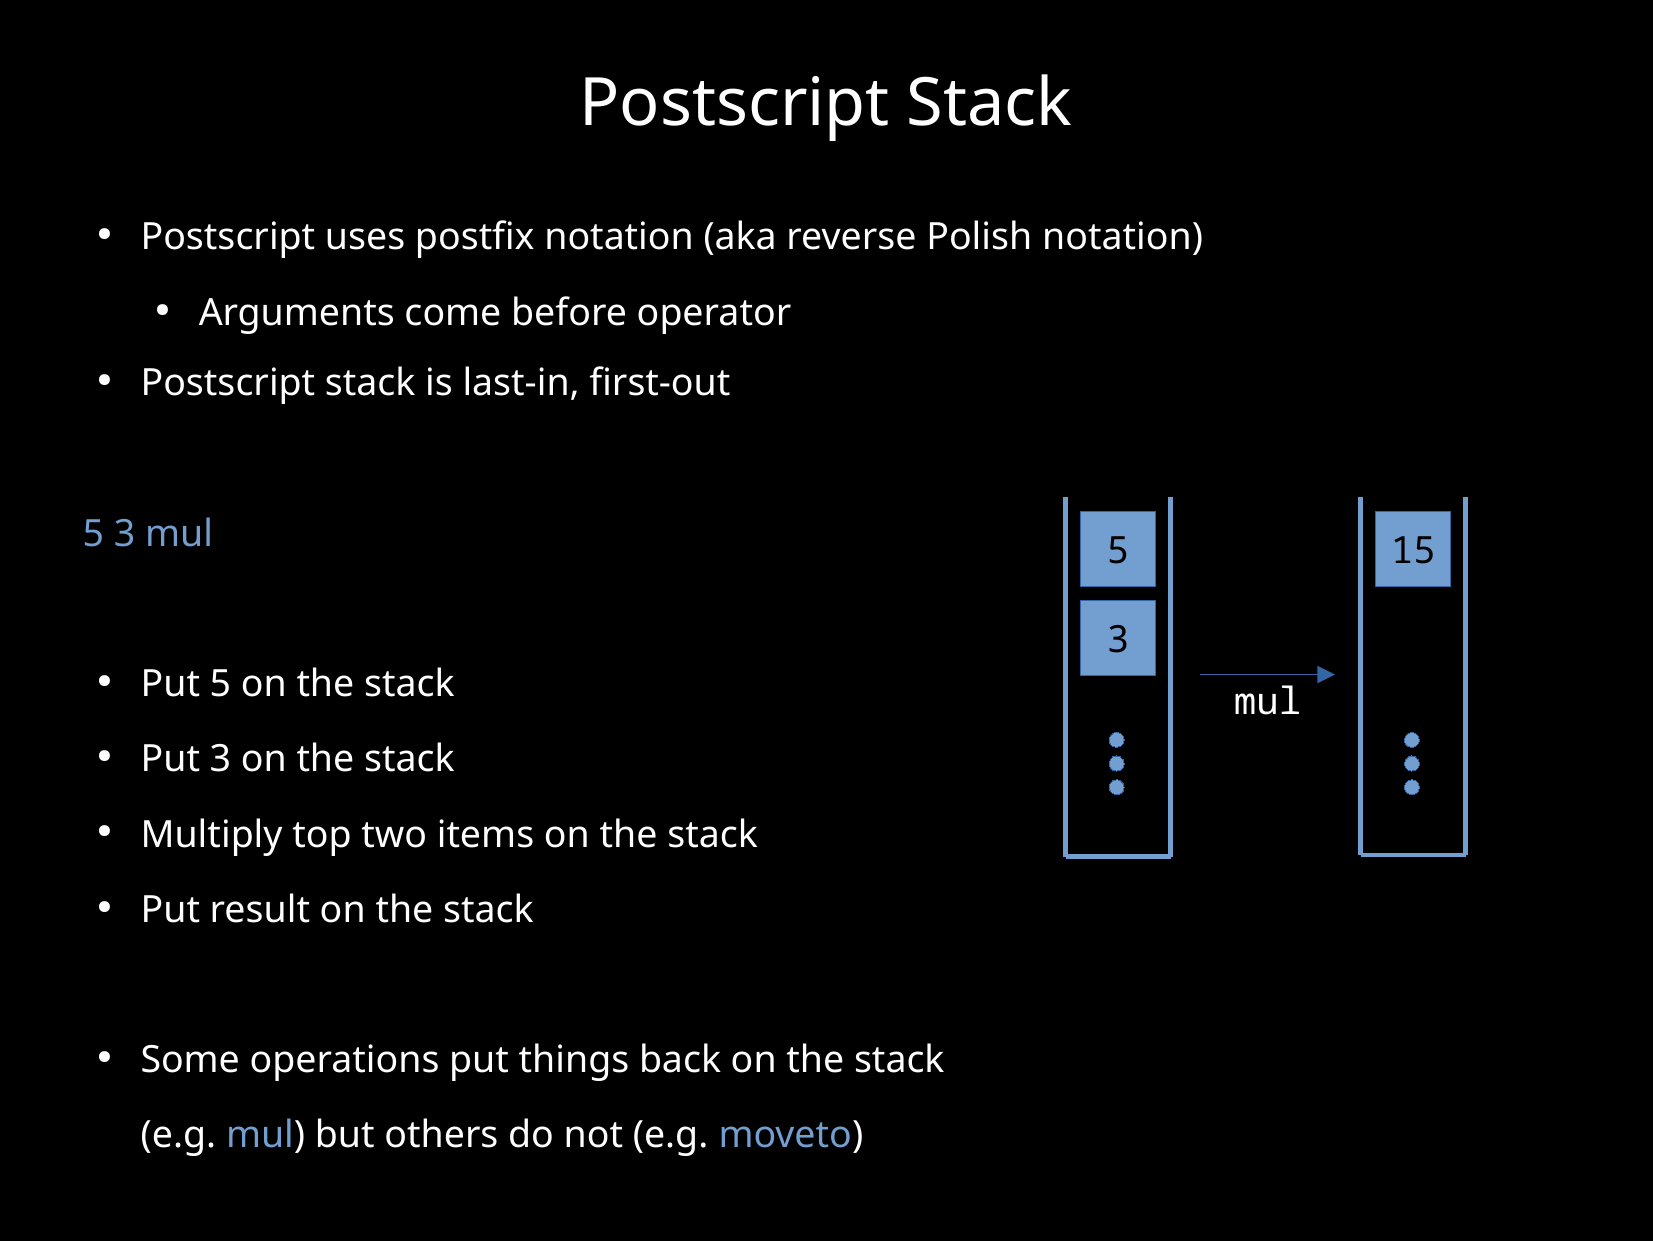

# Postscript Stack
Postscript uses postfix notation (aka reverse Polish notation)
Arguments come before operator
Postscript stack is last-in, first-out
5 3 mul
Put 5 on the stack
Put 3 on the stack
Multiply top two items on the stack
Put result on the stack
Some operations put things back on the stack
(e.g. mul) but others do not (e.g. moveto)
5
15
3
mul